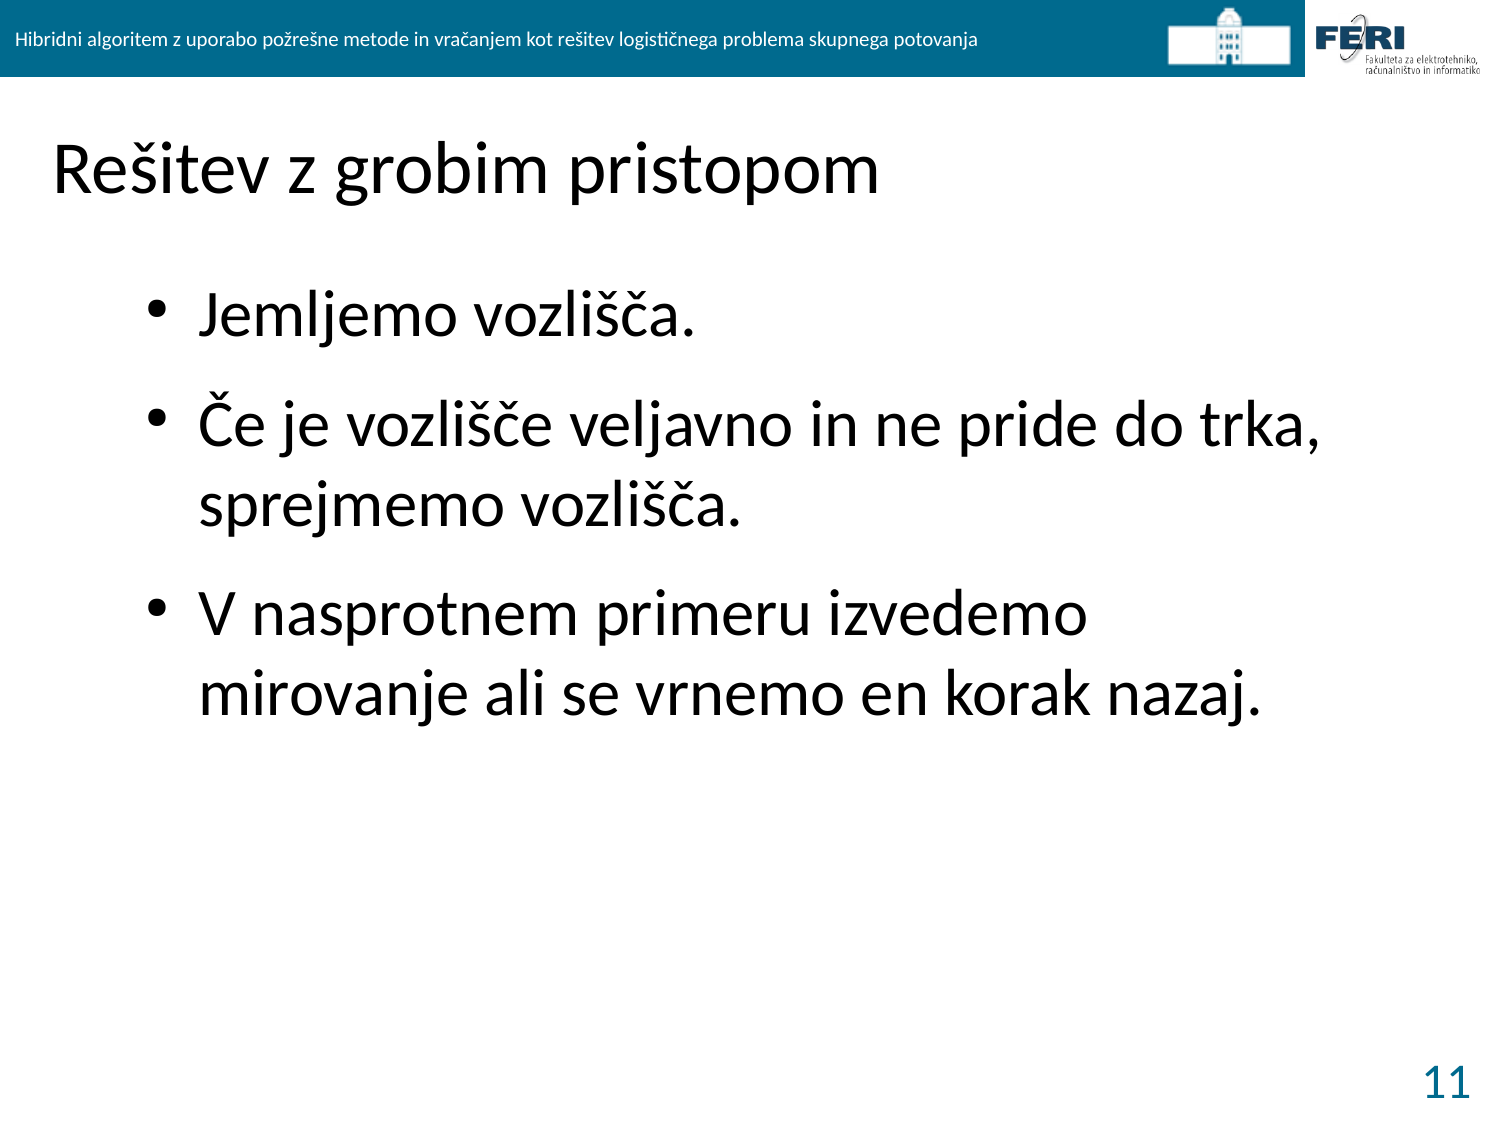

Hibridni algoritem z uporabo požrešne metode in vračanjem kot rešitev logističnega problema skupnega potovanja
# Rešitev z grobim pristopom
Jemljemo vozlišča.
Če je vozlišče veljavno in ne pride do trka, sprejmemo vozlišča.
V nasprotnem primeru izvedemo mirovanje ali se vrnemo en korak nazaj.